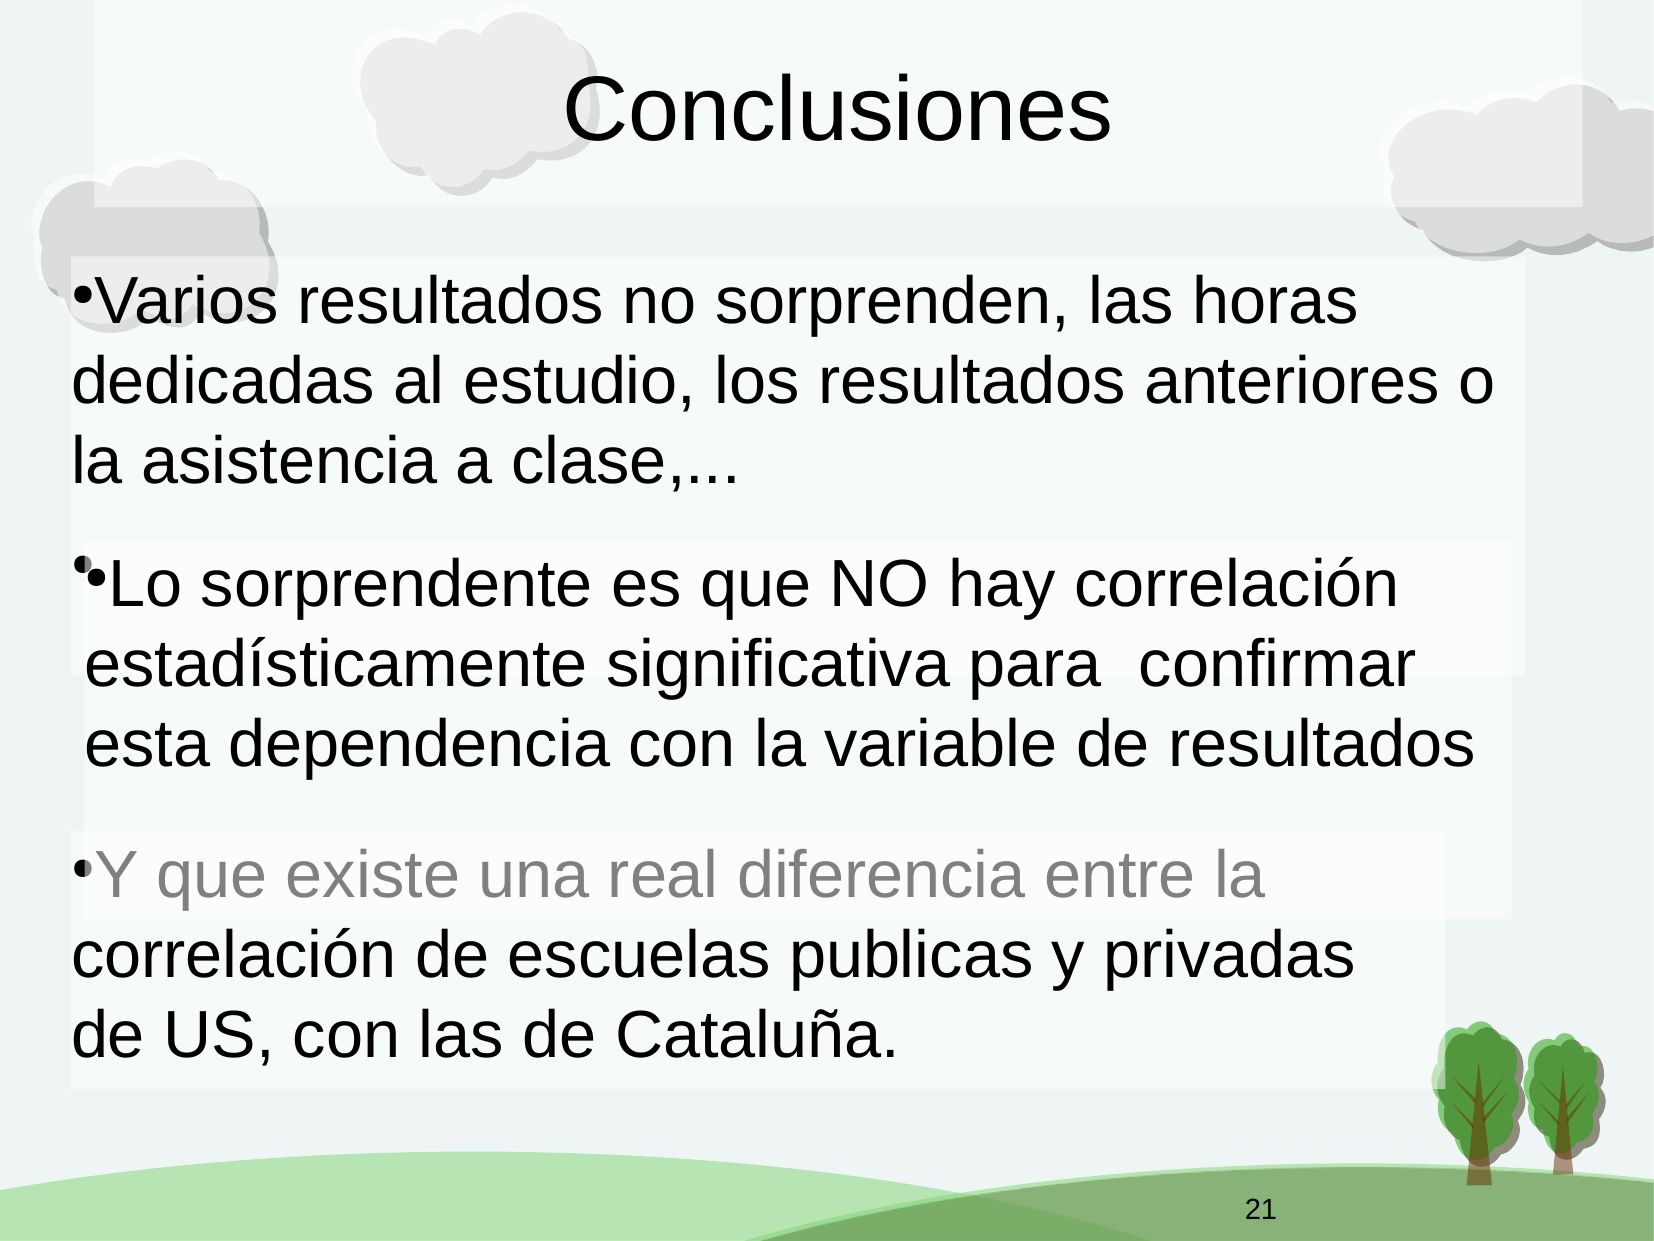

# Conclusiones
Varios resultados no sorprenden, las horas dedicadas al estudio, los resultados anteriores o la asistencia a clase,...
Lo sorprendente es que NO hay correlación estadísticamente significativa para confirmar esta dependencia con la variable de resultados
Y que existe una real diferencia entre la correlación de escuelas publicas y privadas de US, con las de Cataluña.